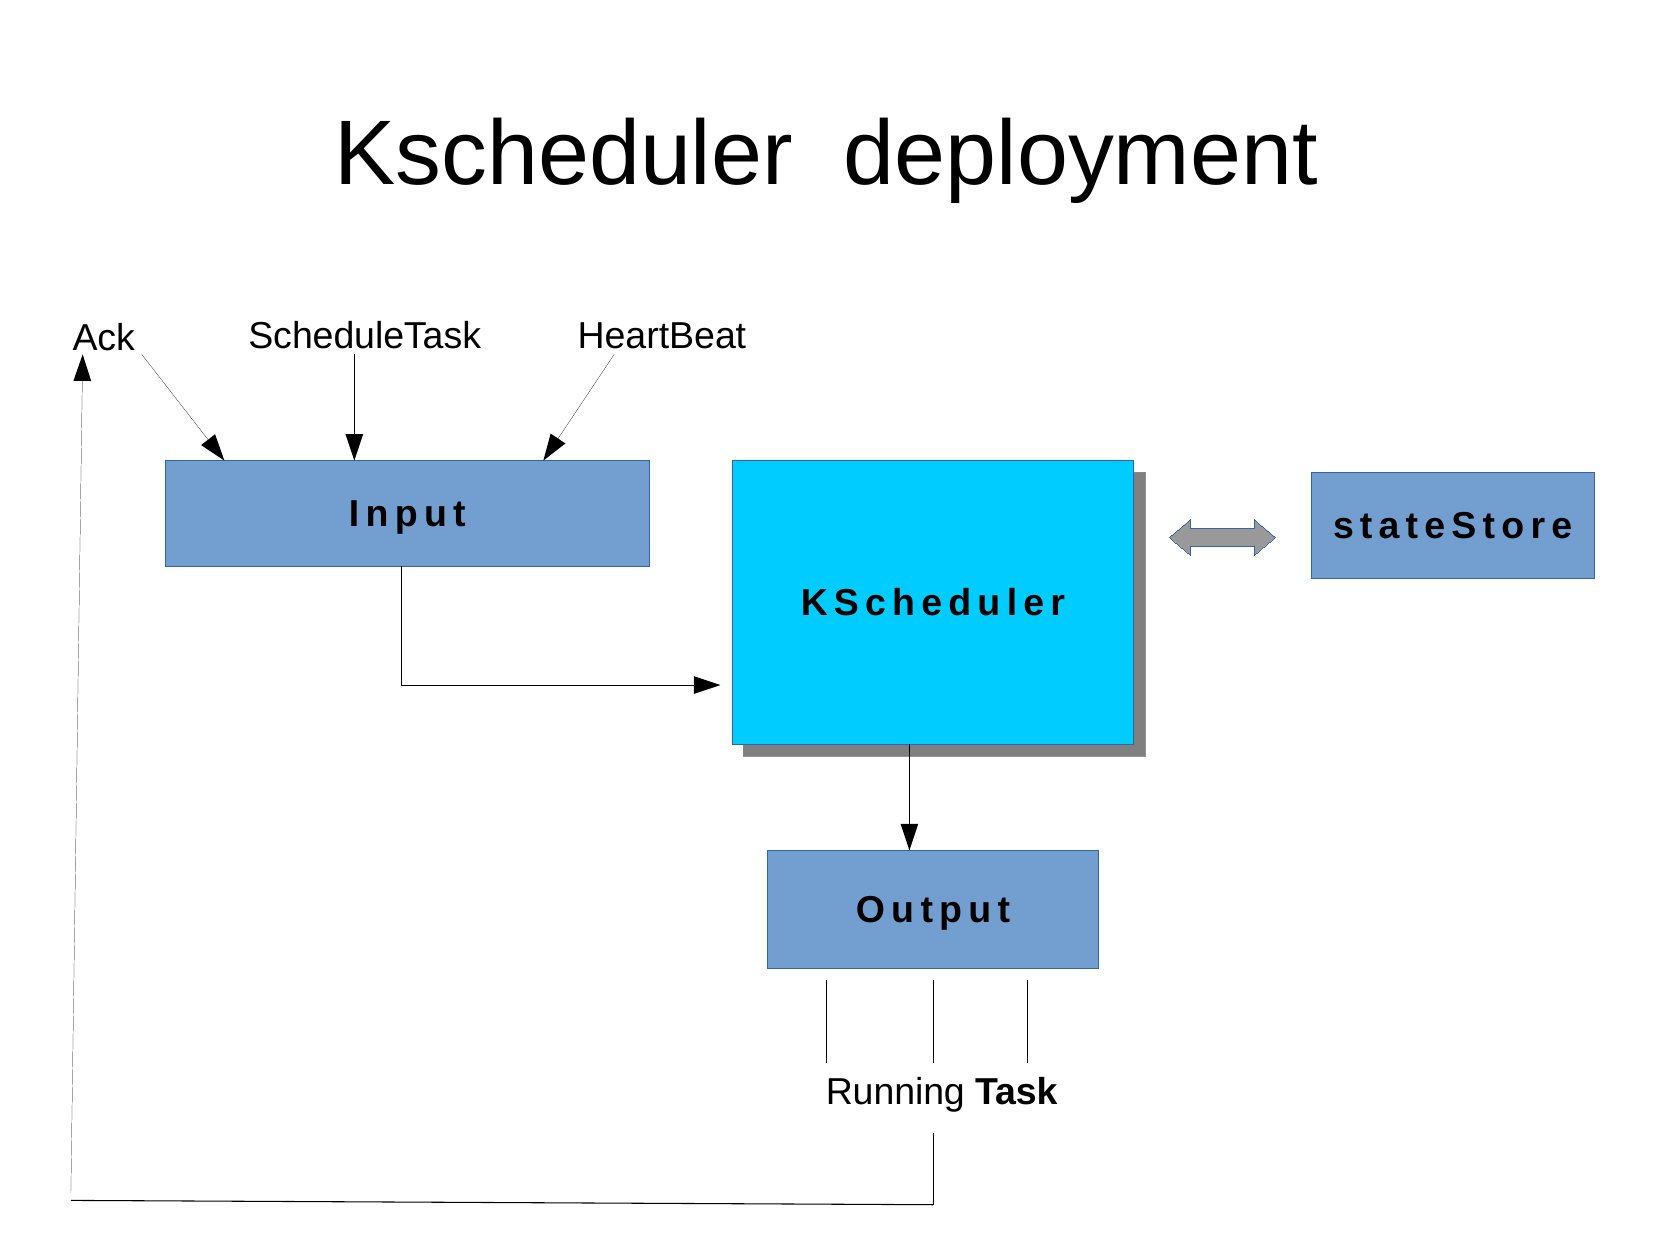

# Kscheduler deployment
 ScheduleTask
 HeartBeat
 Ack
Input
KScheduler
stateStore
Output
 Running Task